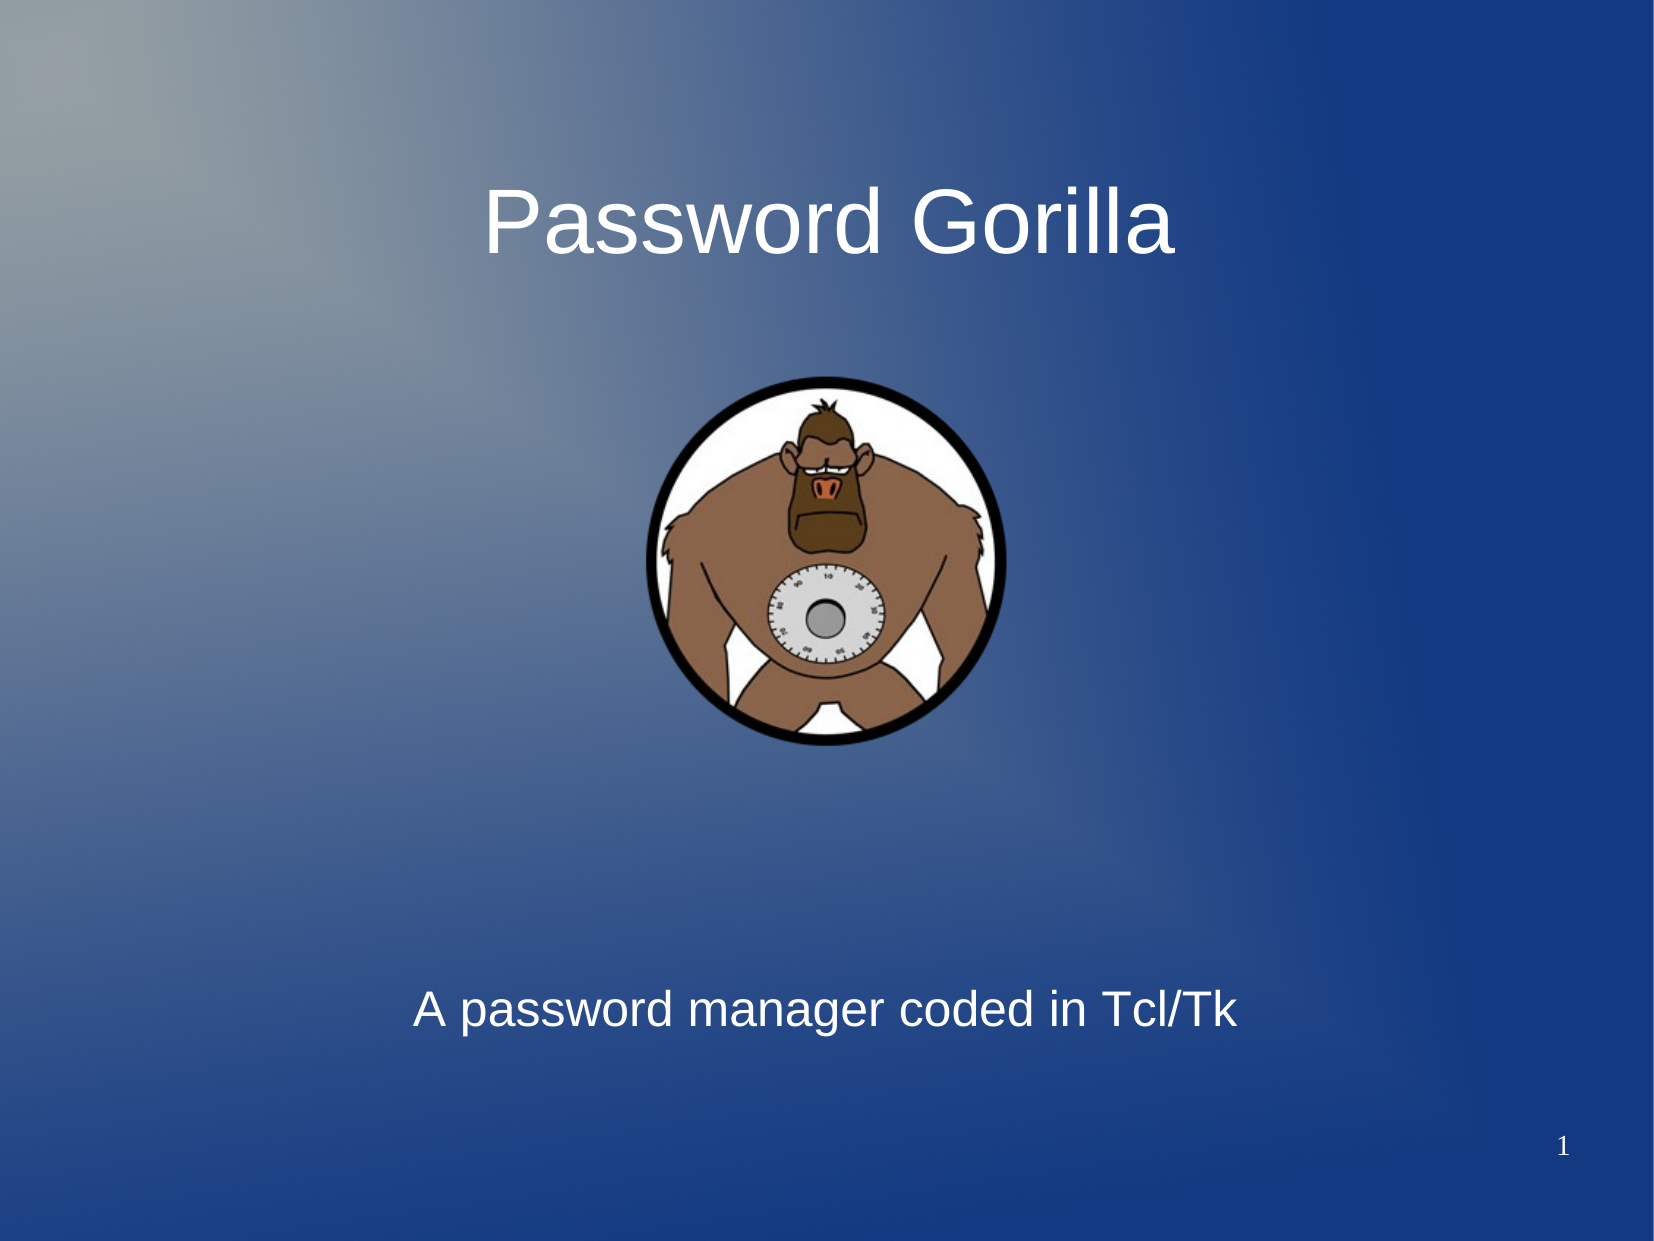

# Password Gorilla
A password manager coded in Tcl/Tk
1